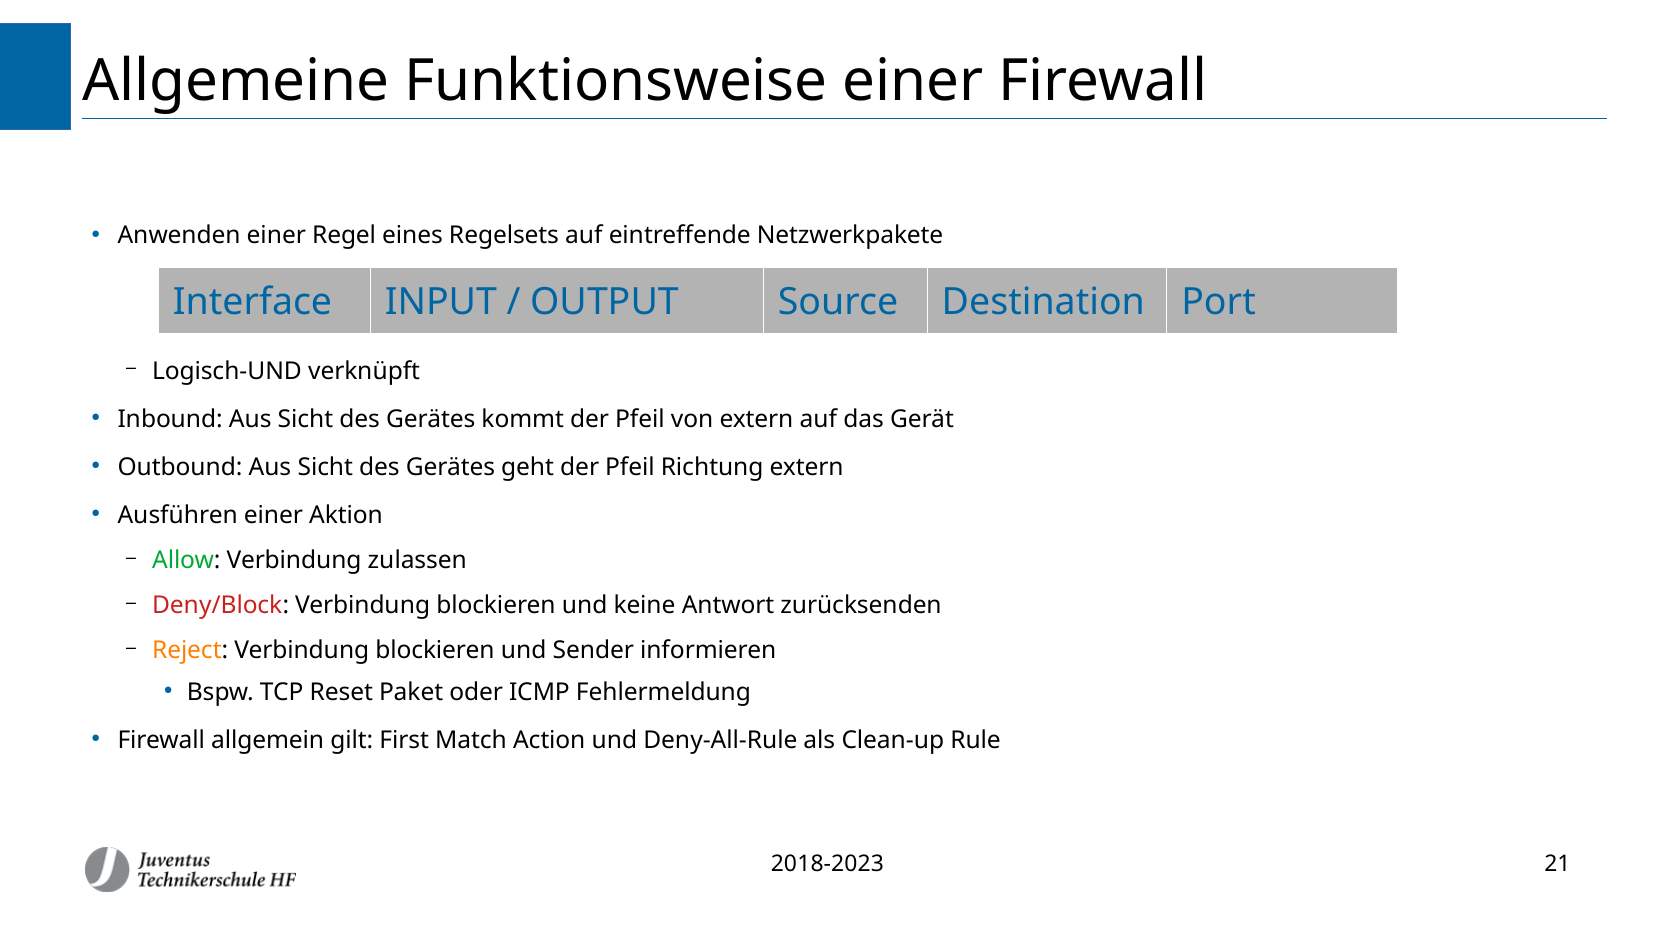

# Allgemeine Funktionsweise einer Firewall
Anwenden einer Regel eines Regelsets auf eintreffende Netzwerkpakete
Logisch-UND verknüpft
Inbound: Aus Sicht des Gerätes kommt der Pfeil von extern auf das Gerät
Outbound: Aus Sicht des Gerätes geht der Pfeil Richtung extern
Ausführen einer Aktion
Allow: Verbindung zulassen
Deny/Block: Verbindung blockieren und keine Antwort zurücksenden
Reject: Verbindung blockieren und Sender informieren
Bspw. TCP Reset Paket oder ICMP Fehlermeldung
Firewall allgemein gilt: First Match Action und Deny-All-Rule als Clean-up Rule
| Interface | INPUT / OUTPUT | Source | Destination | Port |
| --- | --- | --- | --- | --- |
2018-2023
21